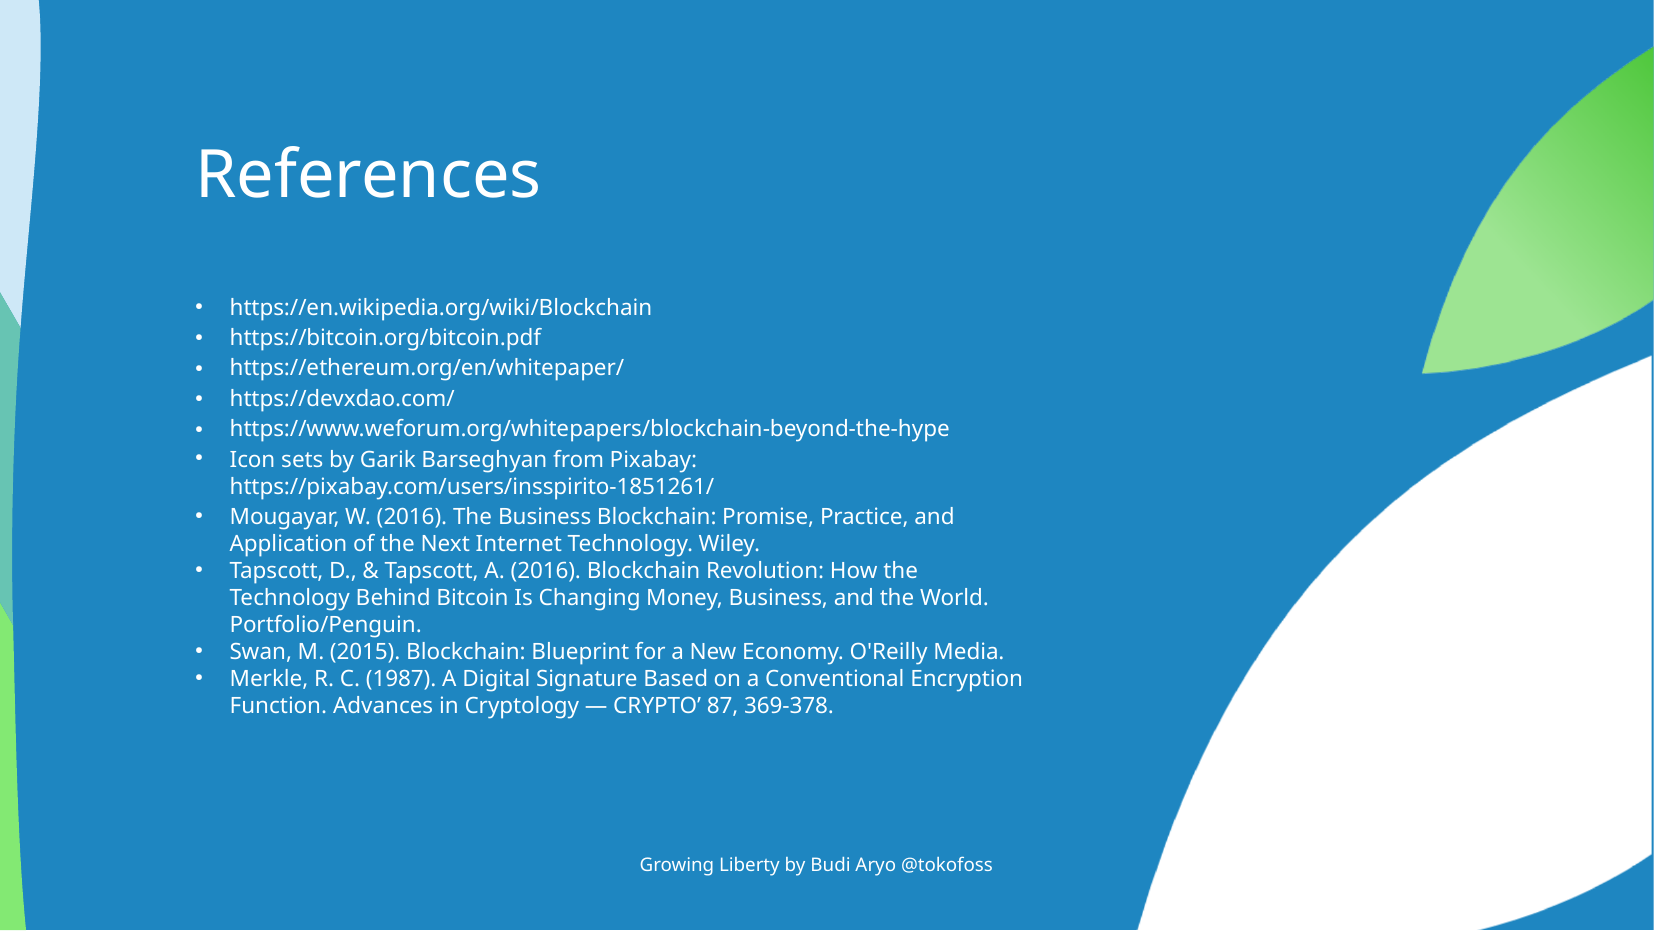

References
https://en.wikipedia.org/wiki/Blockchain
https://bitcoin.org/bitcoin.pdf
https://ethereum.org/en/whitepaper/
https://devxdao.com/
https://www.weforum.org/whitepapers/blockchain-beyond-the-hype
Icon sets by Garik Barseghyan from Pixabay: https://pixabay.com/users/insspirito-1851261/
Mougayar, W. (2016). The Business Blockchain: Promise, Practice, and Application of the Next Internet Technology. Wiley.
Tapscott, D., & Tapscott, A. (2016). Blockchain Revolution: How the Technology Behind Bitcoin Is Changing Money, Business, and the World. Portfolio/Penguin.
Swan, M. (2015). Blockchain: Blueprint for a New Economy. O'Reilly Media.
Merkle, R. C. (1987). A Digital Signature Based on a Conventional Encryption Function. Advances in Cryptology — CRYPTO’ 87, 369-378.
Growing Liberty by Budi Aryo @tokofoss